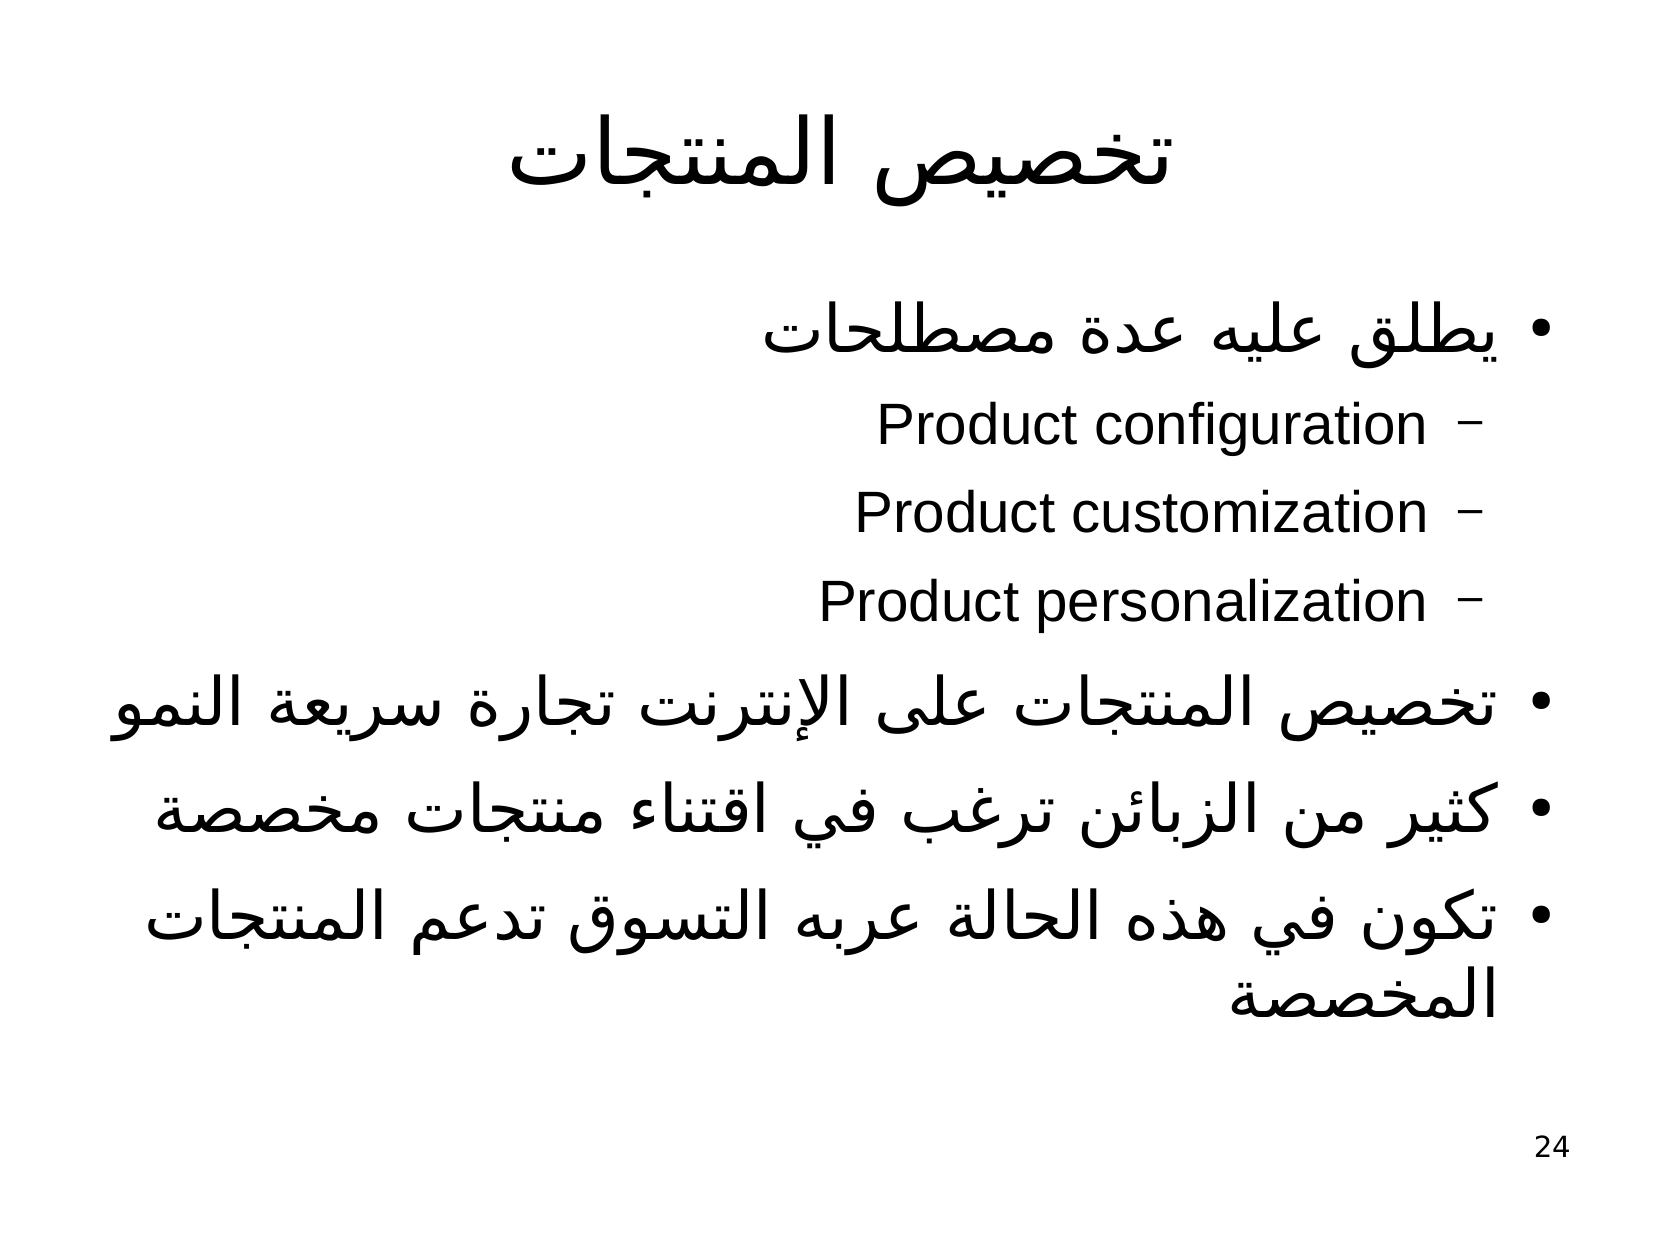

# تخصيص المنتجات
يطلق عليه عدة مصطلحات
Product configuration
Product customization
Product personalization
تخصيص المنتجات على الإنترنت تجارة سريعة النمو
كثير من الزبائن ترغب في اقتناء منتجات مخصصة
تكون في هذه الحالة عربه التسوق تدعم المنتجات المخصصة
24